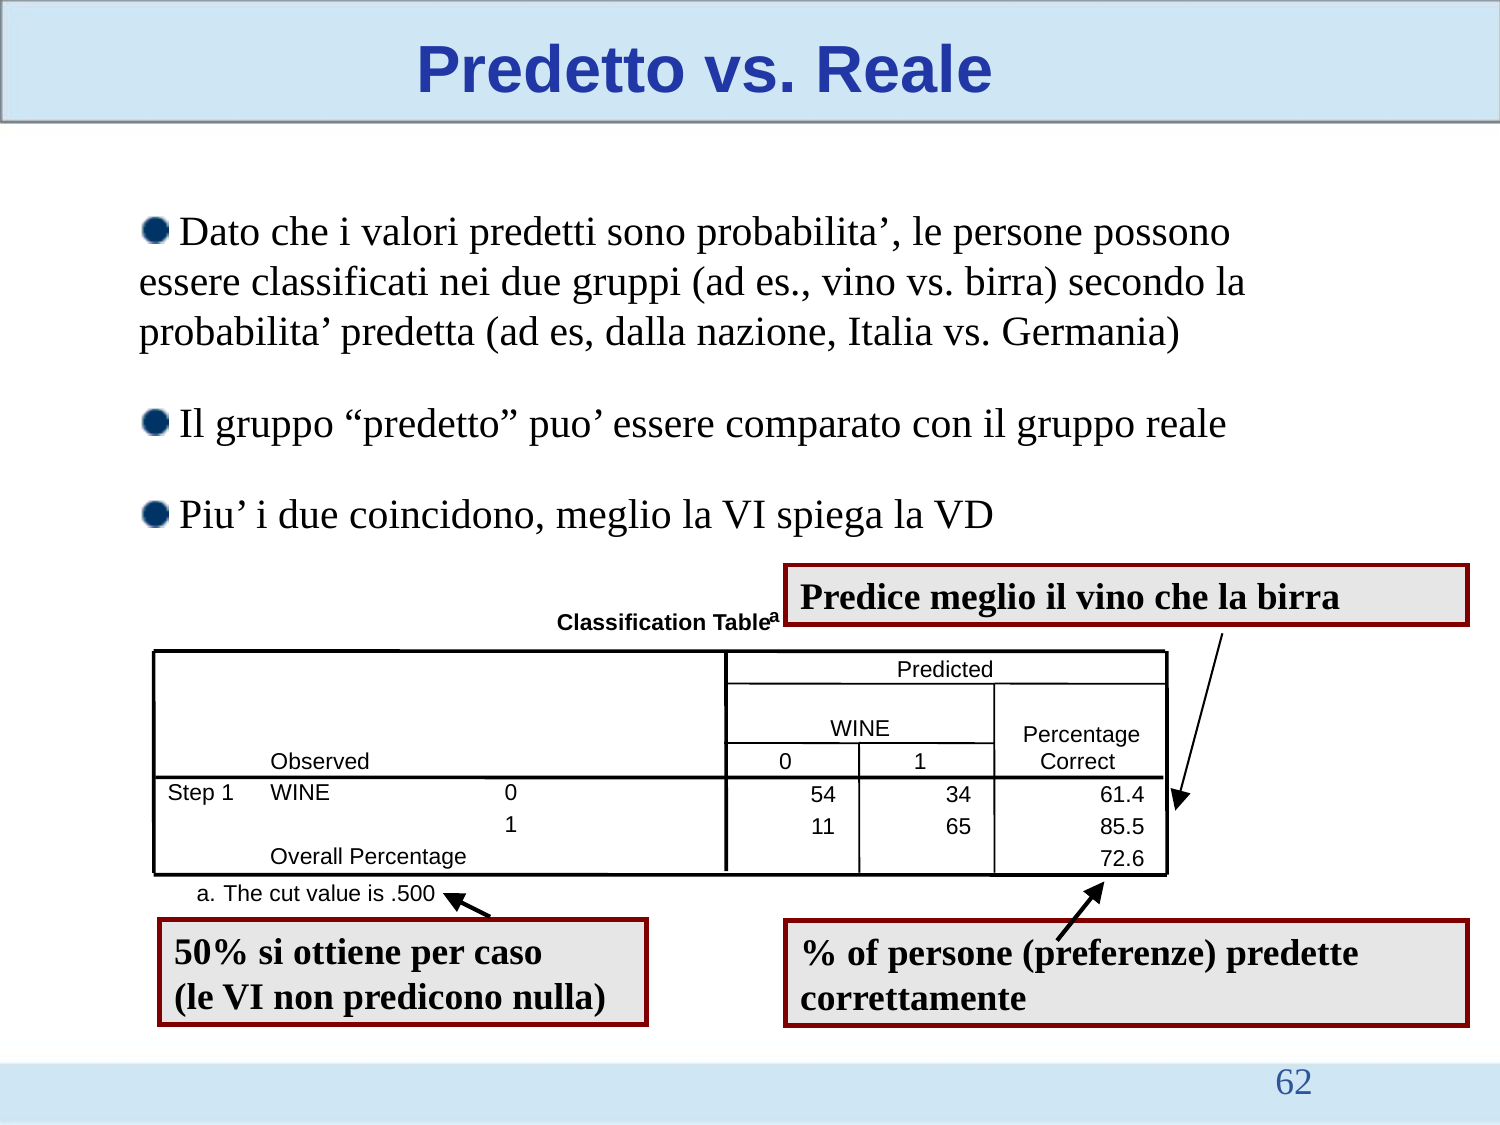

# Predetto vs. Reale
 Dato che i valori predetti sono probabilita’, le persone possono essere classificati nei due gruppi (ad es., vino vs. birra) secondo la probabilita’ predetta (ad es, dalla nazione, Italia vs. Germania)
 Il gruppo “predetto” puo’ essere comparato con il gruppo reale
 Piu’ i due coincidono, meglio la VI spiega la VD
Predice meglio il vino che la birra
a
Classification Table
Predicted
WINE
Percentage
Observed
0
1
Correct
Step 1
WINE
0
54
34
61.4
1
11
65
85.5
Overall Percentage
72.6
The cut value is .500
a.
50% si ottiene per caso
(le VI non predicono nulla)
% of persone (preferenze) predette correttamente